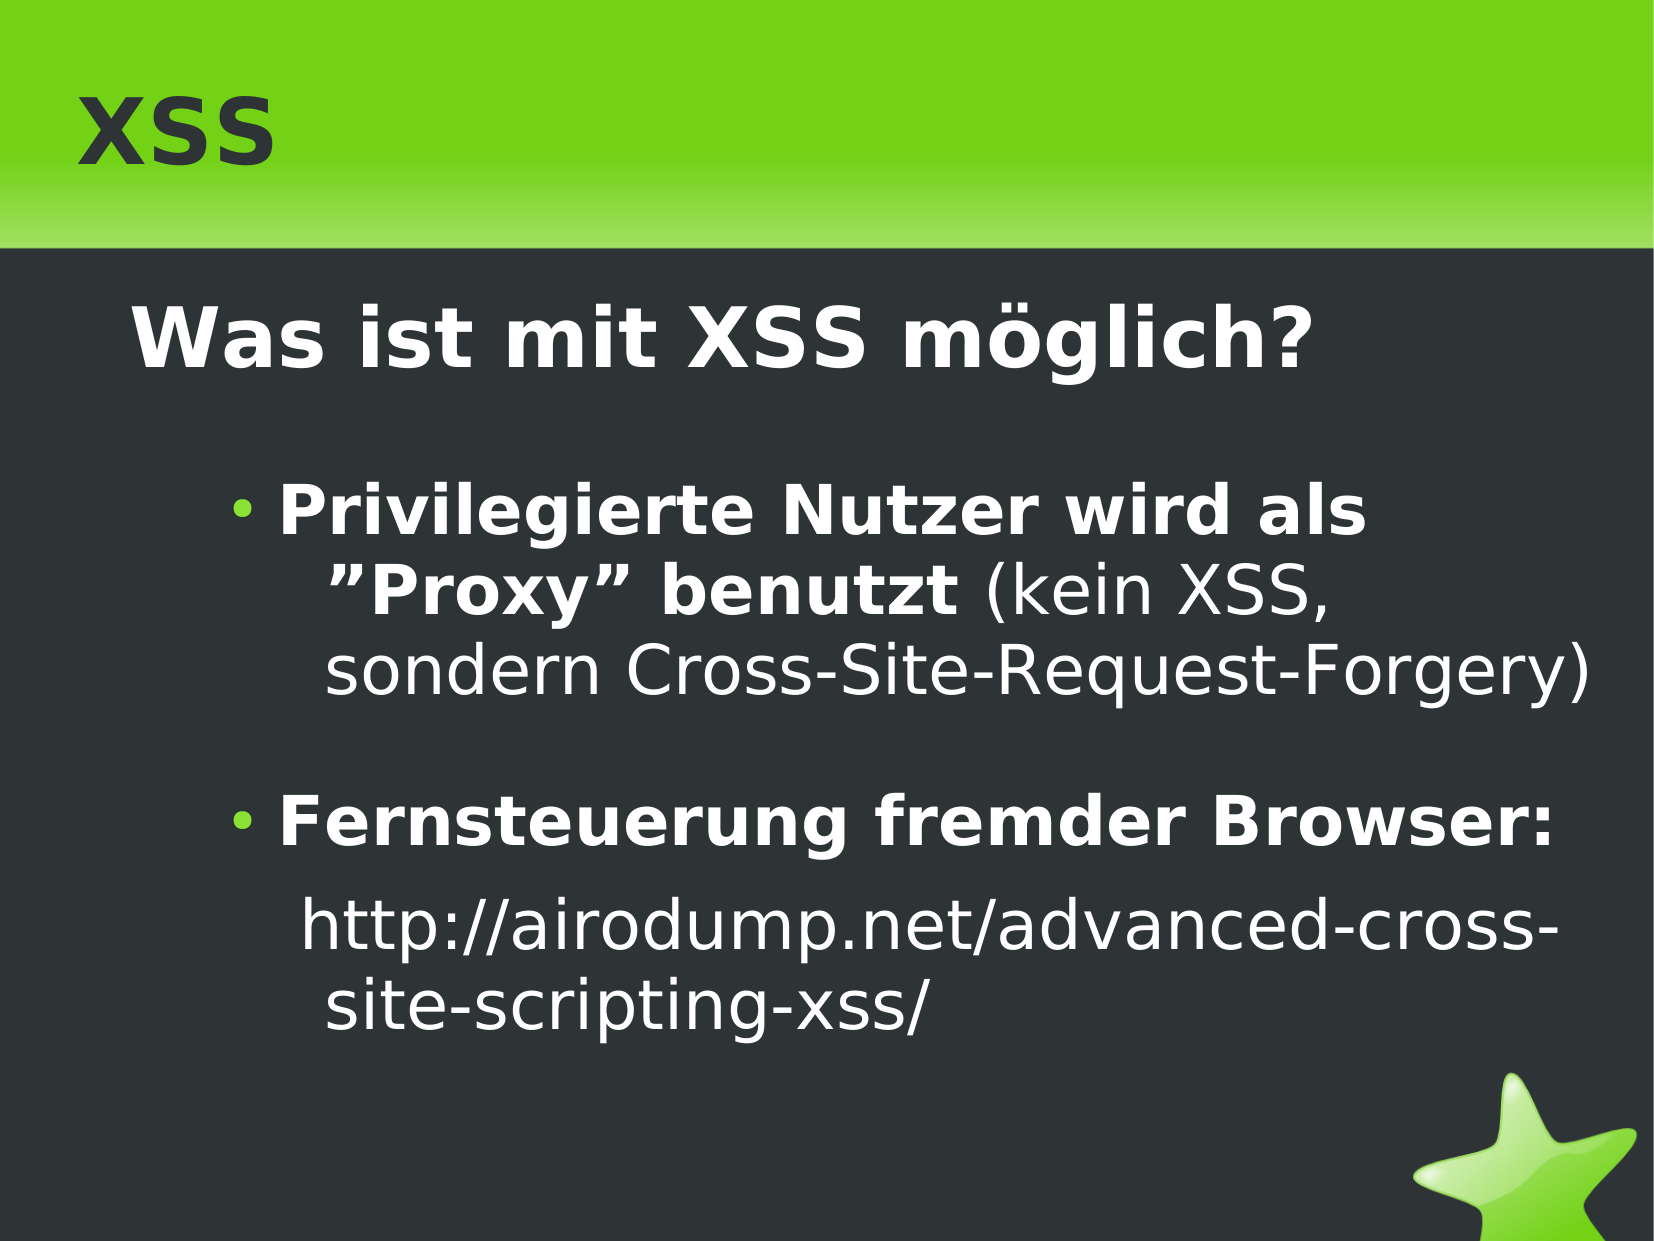

# XSS
Was ist mit XSS möglich?
Privilegierte Nutzer wird als ”Proxy” benutzt (kein XSS, sondern Cross-Site-Request-Forgery)
Fernsteuerung fremder Browser:
 http://airodump.net/advanced-cross-site-scripting-xss/